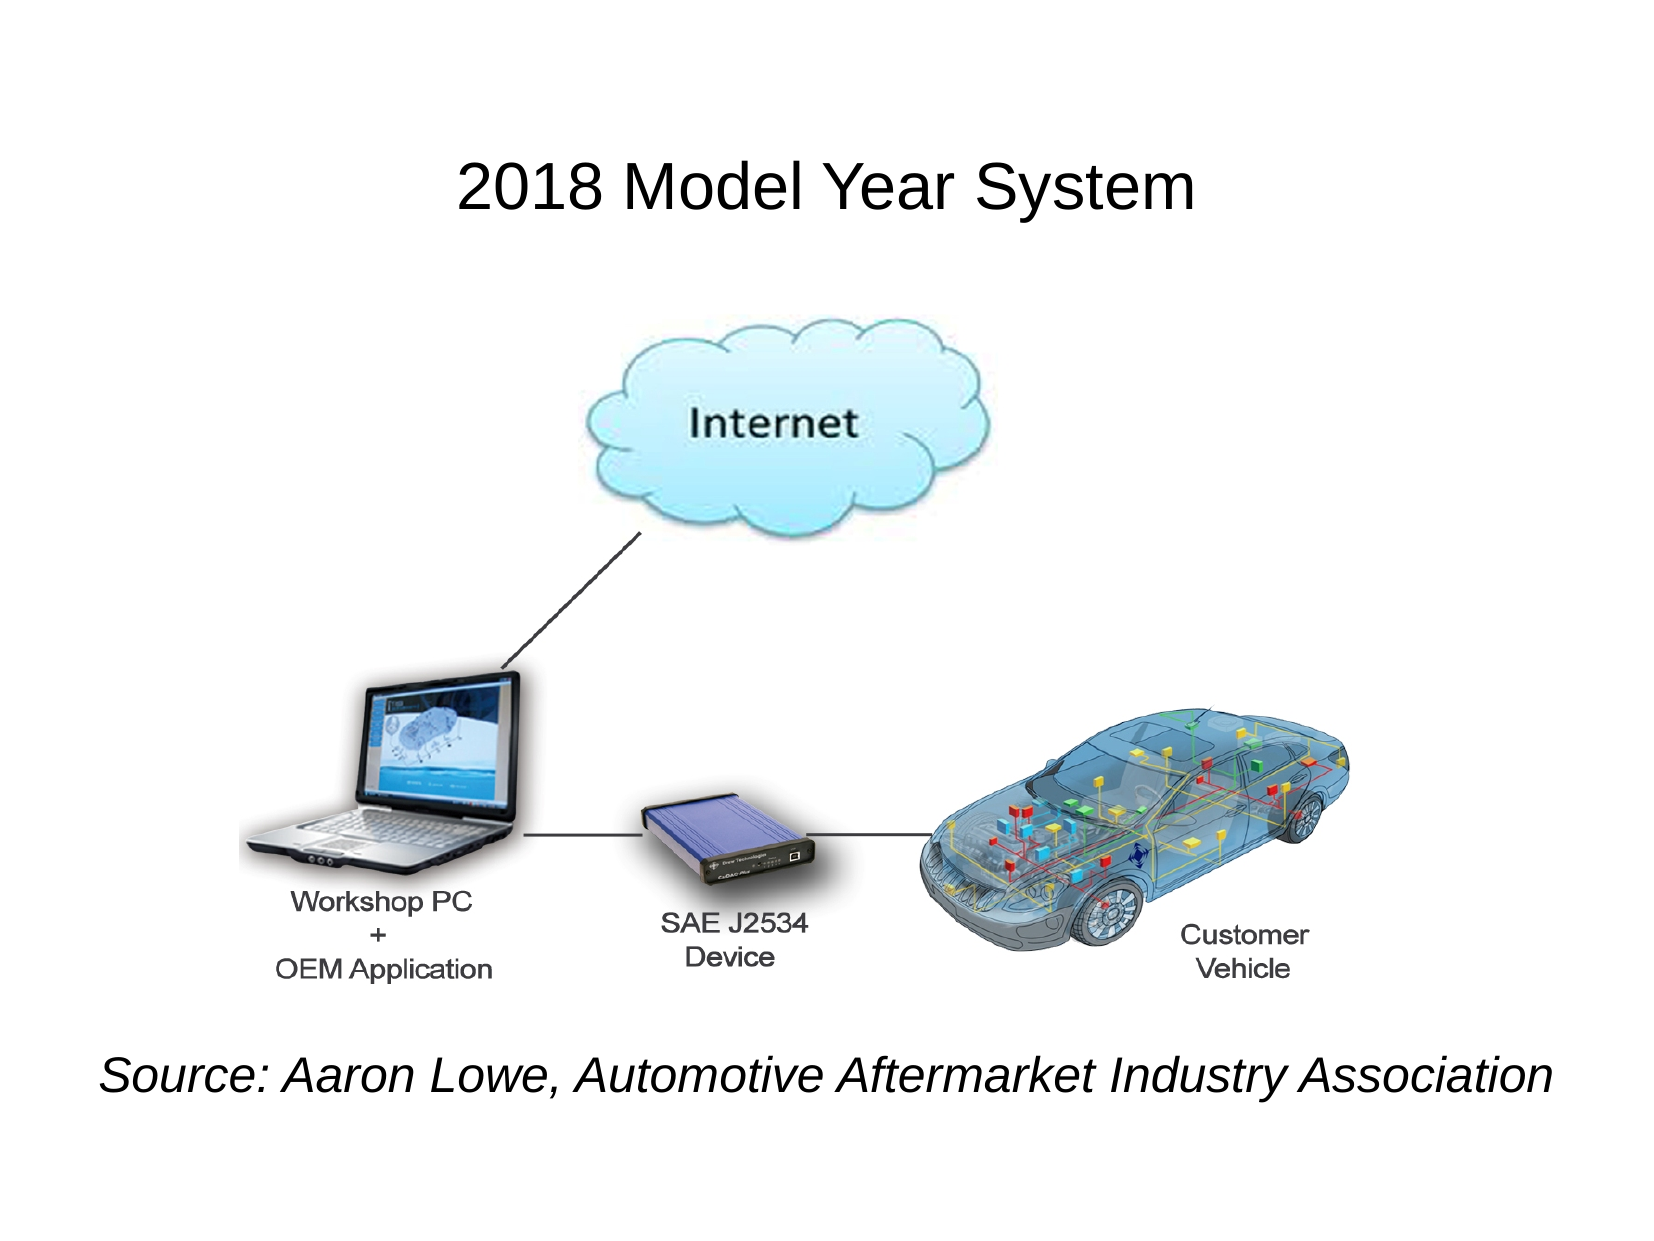

2018 Model Year System
Source: Aaron Lowe, Automotive Aftermarket Industry Association